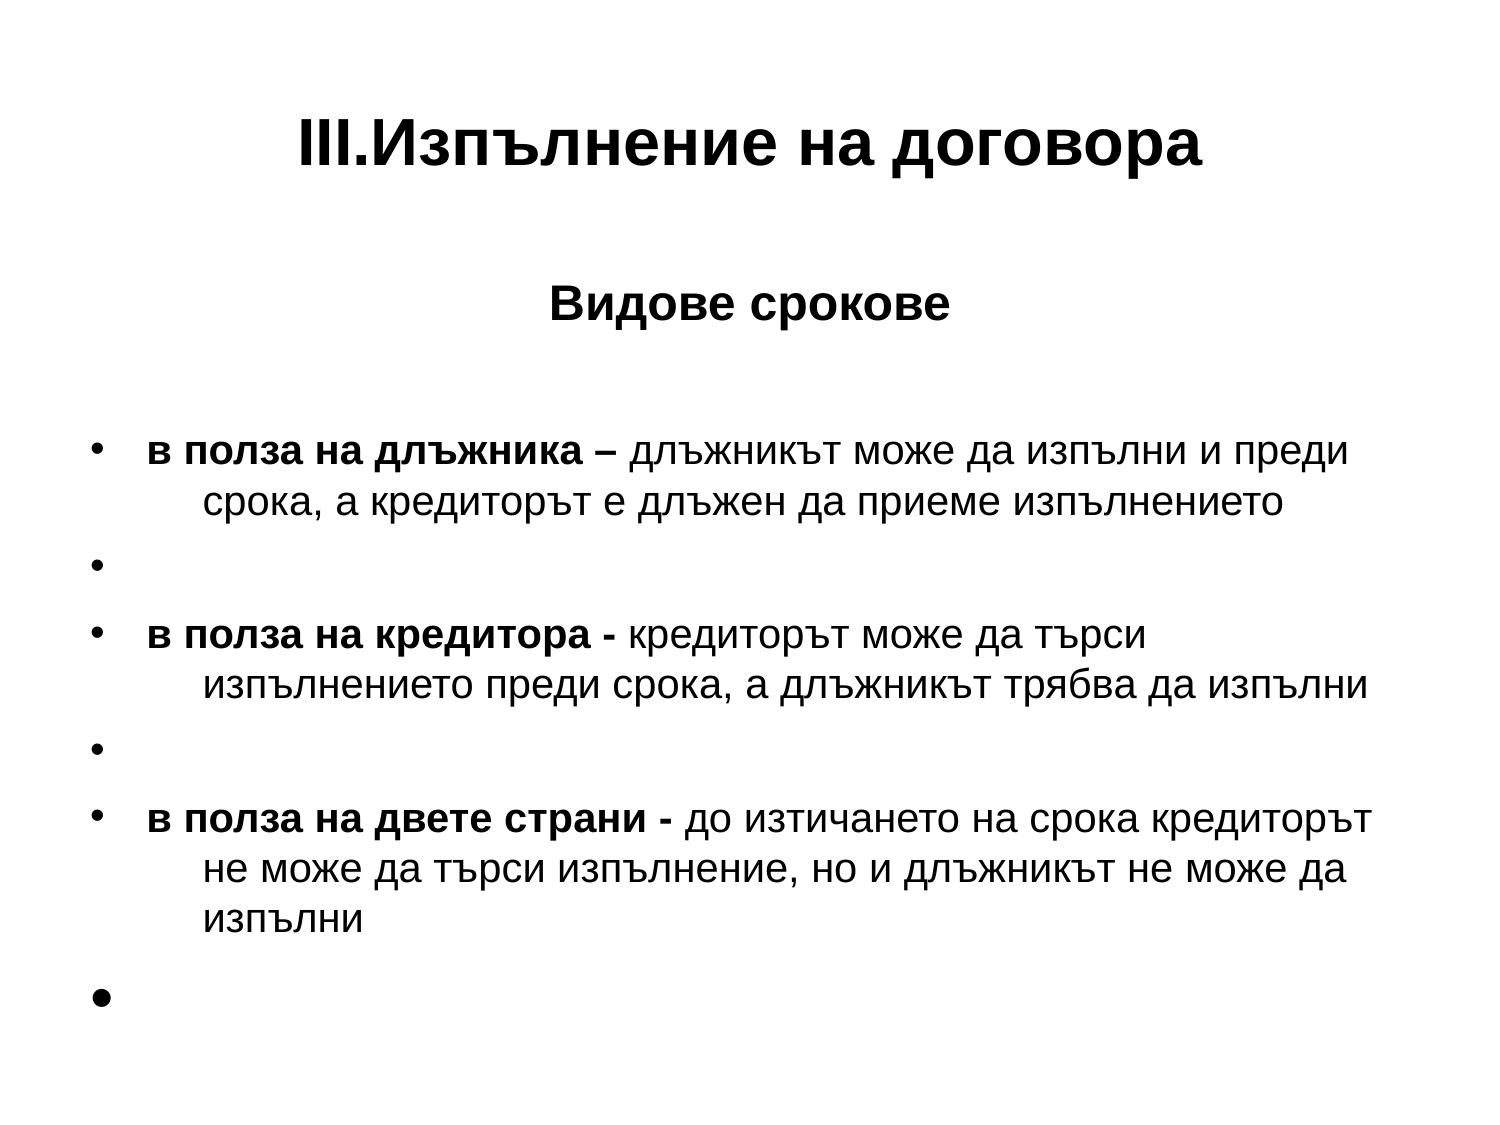

# ІІІ.Изпълнение на договора
Видове срокове
в полза на длъжника – длъжникът може да изпълни и преди срока, а кредиторът е длъжен да приеме изпълнението
в полза на кредитора - кредиторът може да търси изпълнението преди срока, а длъжникът трябва да изпълни
в полза на двете страни - до изтичането на срока кредиторът не може да търси изпълнение, но и длъжникът не може да изпълни